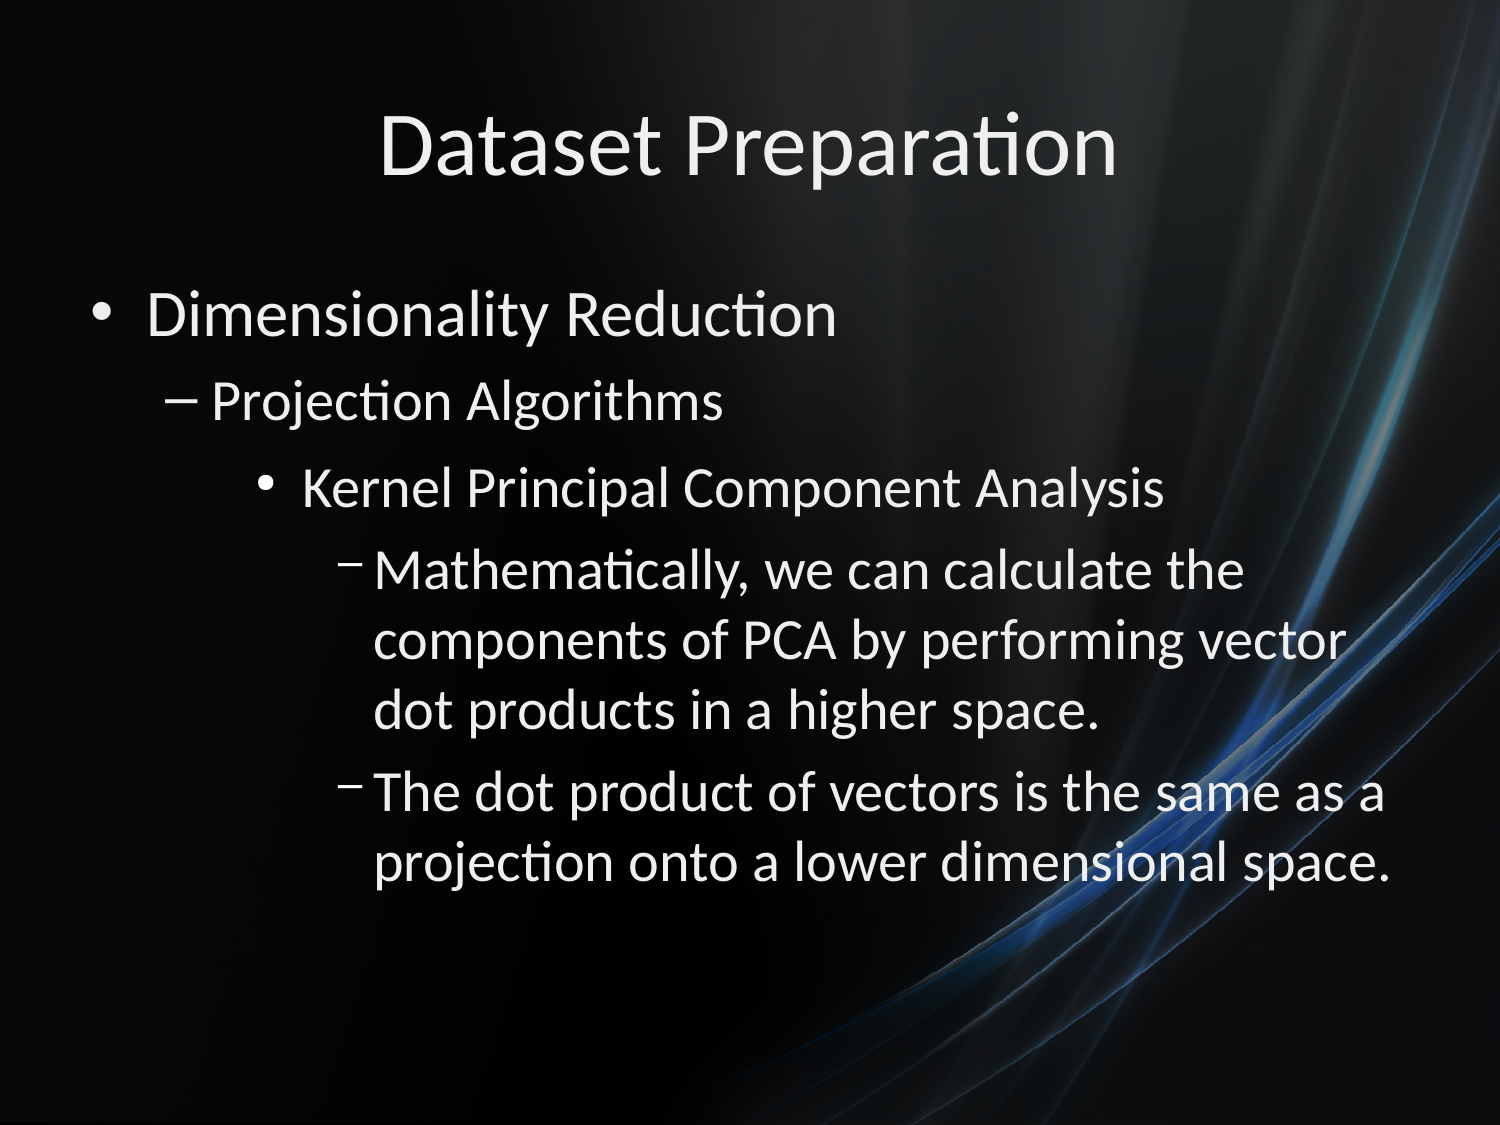

# Dataset Preparation
Dimensionality Reduction
Projection Algorithms
Kernel Principal Component Analysis
Mathematically, we can calculate the components of PCA by performing vector dot products in a higher space.
The dot product of vectors is the same as a projection onto a lower dimensional space.